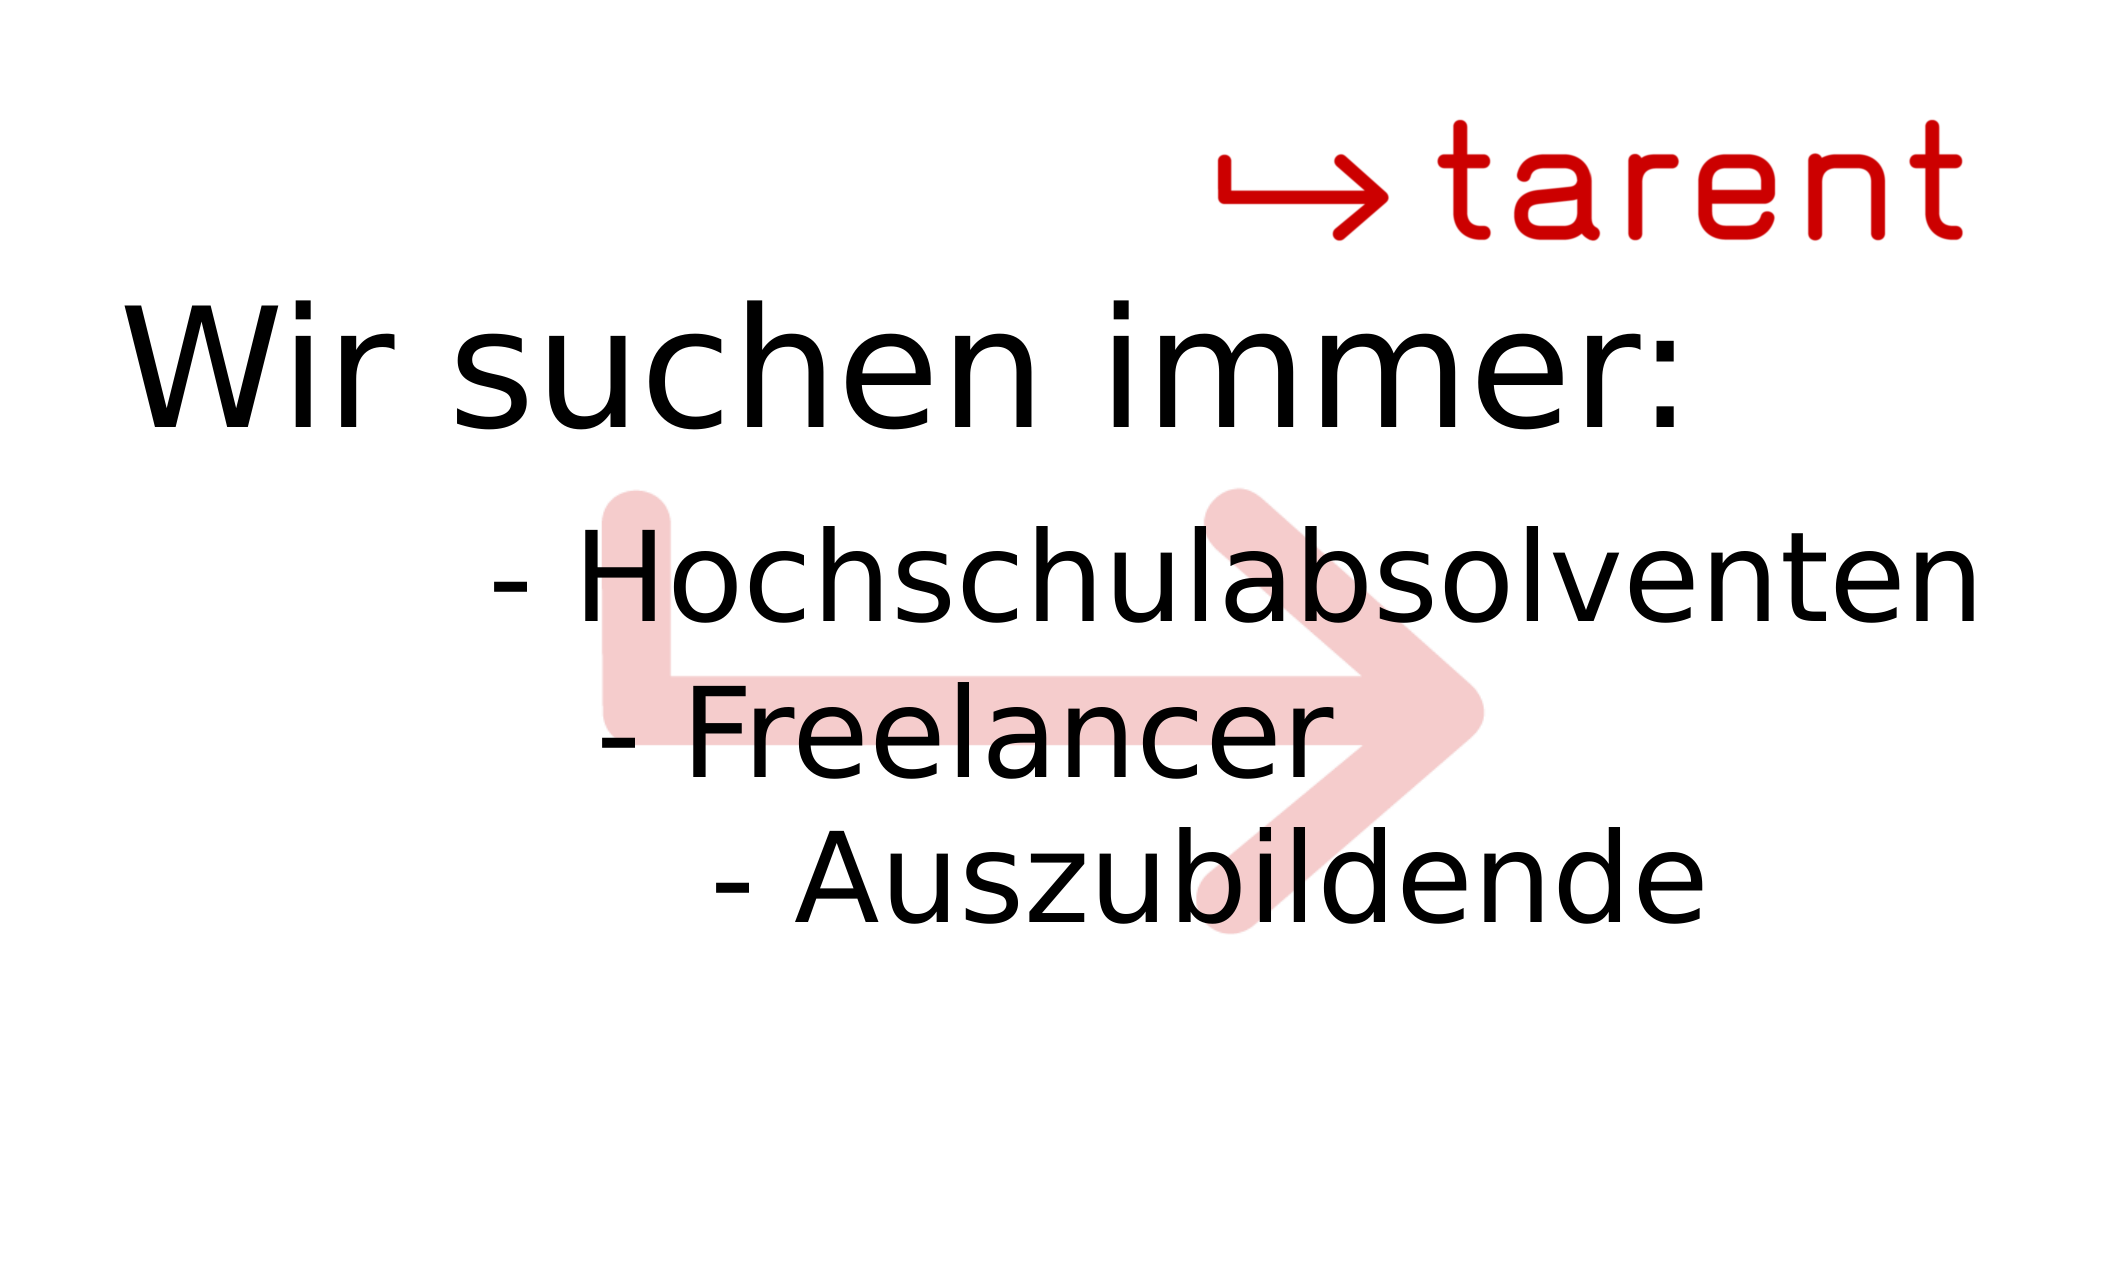

Wir suchen immer:
					- Hochschulabsolventen
 - Freelancer
								- Auszubildende